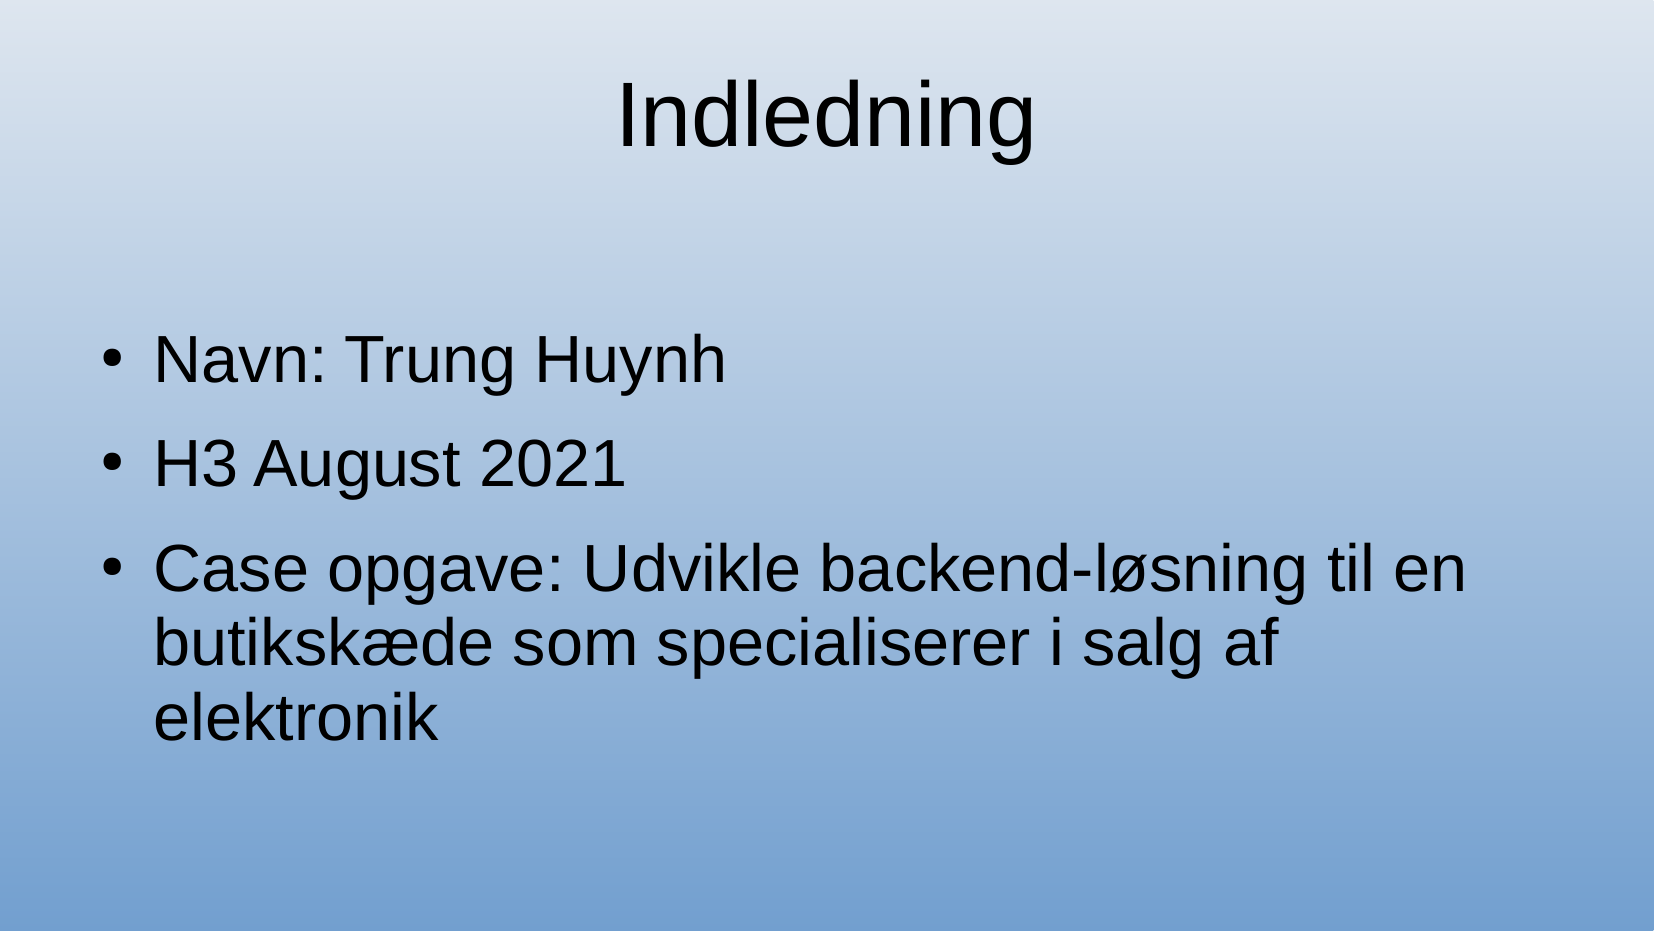

# Indledning
Navn: Trung Huynh
H3 August 2021
Case opgave: Udvikle backend-løsning til en butikskæde som specialiserer i salg af elektronik